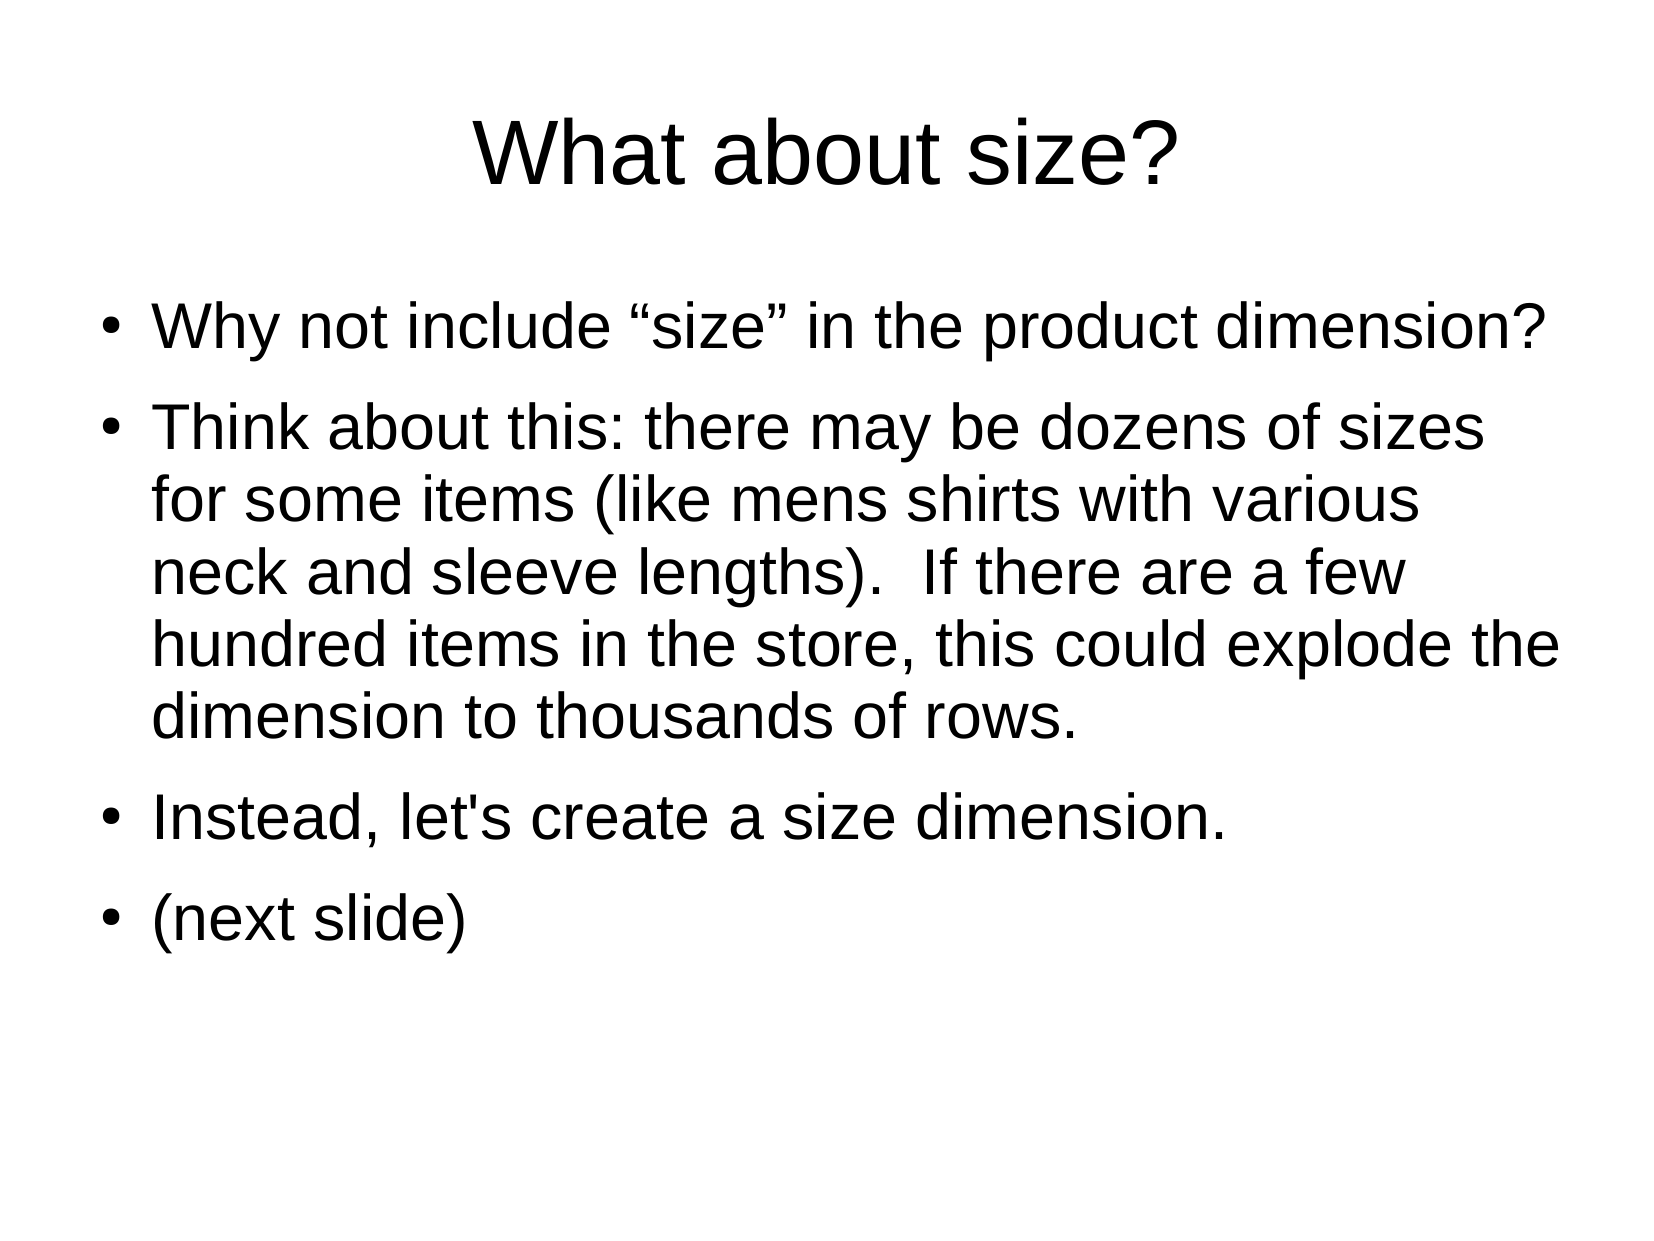

# What about size?
Why not include “size” in the product dimension?
Think about this: there may be dozens of sizes for some items (like mens shirts with various neck and sleeve lengths). If there are a few hundred items in the store, this could explode the dimension to thousands of rows.
Instead, let's create a size dimension.
(next slide)